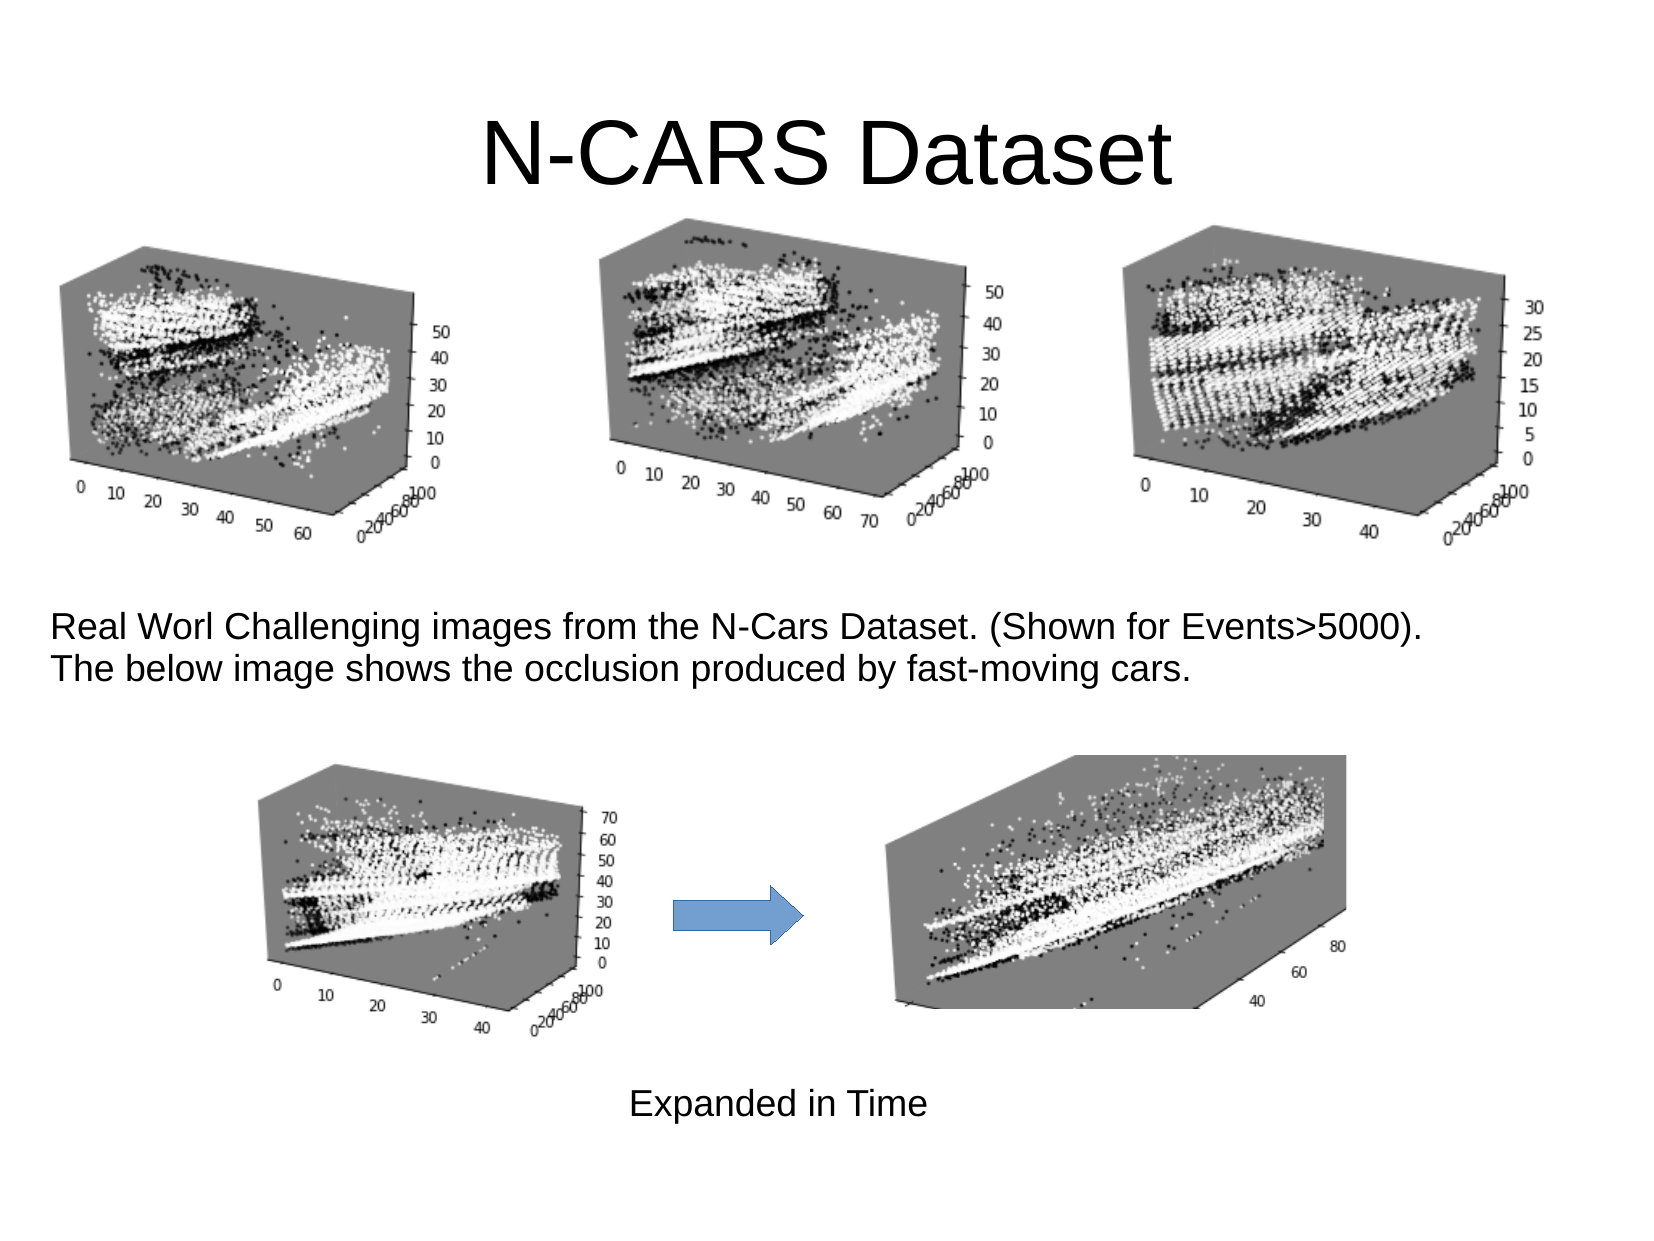

# N-CARS Dataset
Real Worl Challenging images from the N-Cars Dataset. (Shown for Events>5000).
The below image shows the occlusion produced by fast-moving cars.
Expanded in Time